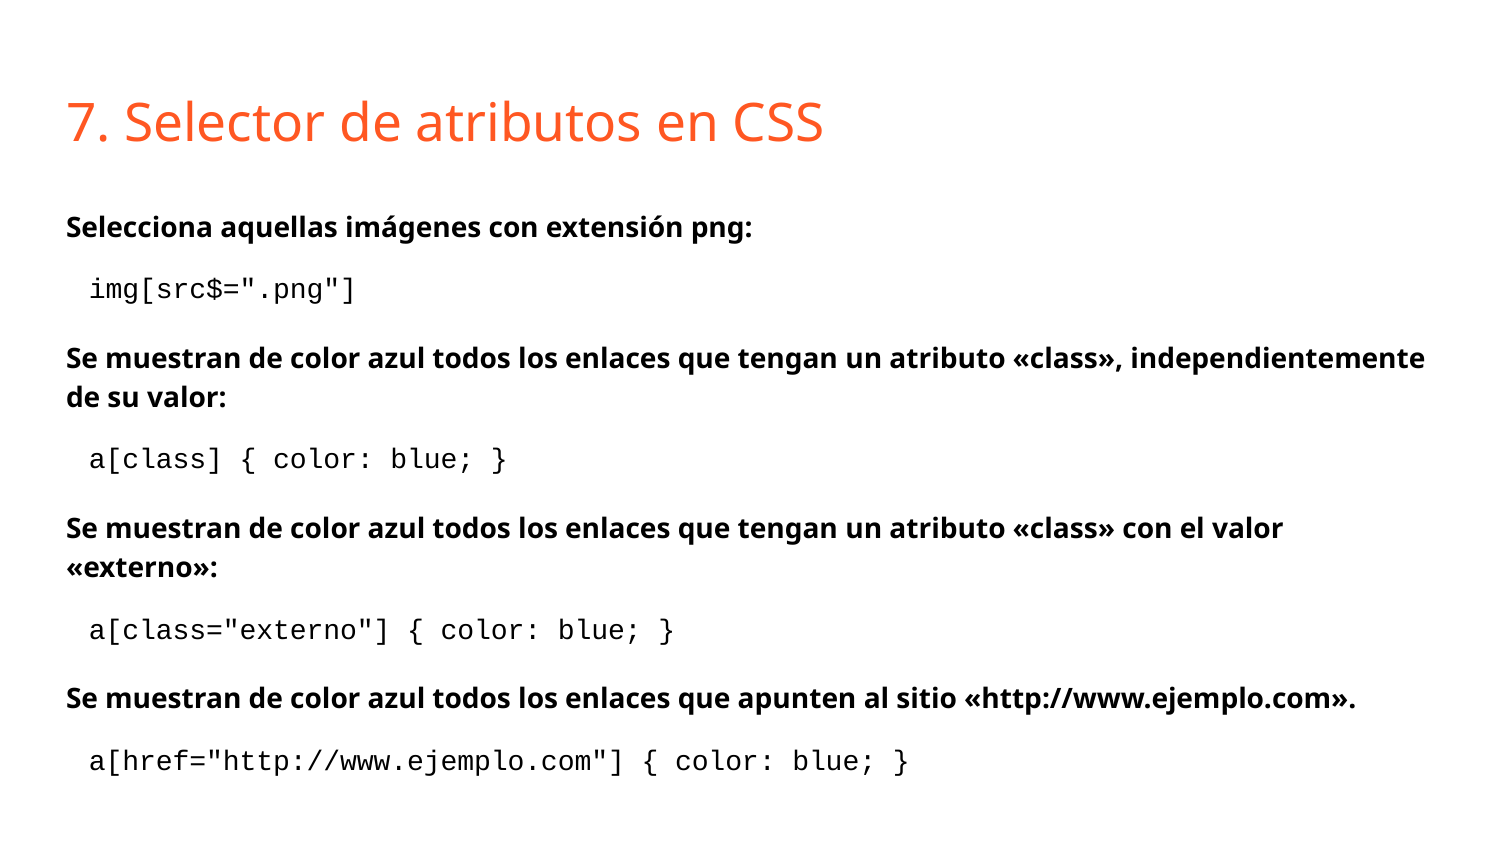

# 7. Selector de atributos en CSS
Selecciona aquellas imágenes con extensión png:
img[src$=".png"]
Se muestran de color azul todos los enlaces que tengan un atributo «class», independientemente de su valor:
a[class] { color: blue; }
Se muestran de color azul todos los enlaces que tengan un atributo «class» con el valor «externo»:
a[class="externo"] { color: blue; }
Se muestran de color azul todos los enlaces que apunten al sitio «http://www.ejemplo.com».
a[href="http://www.ejemplo.com"] { color: blue; }